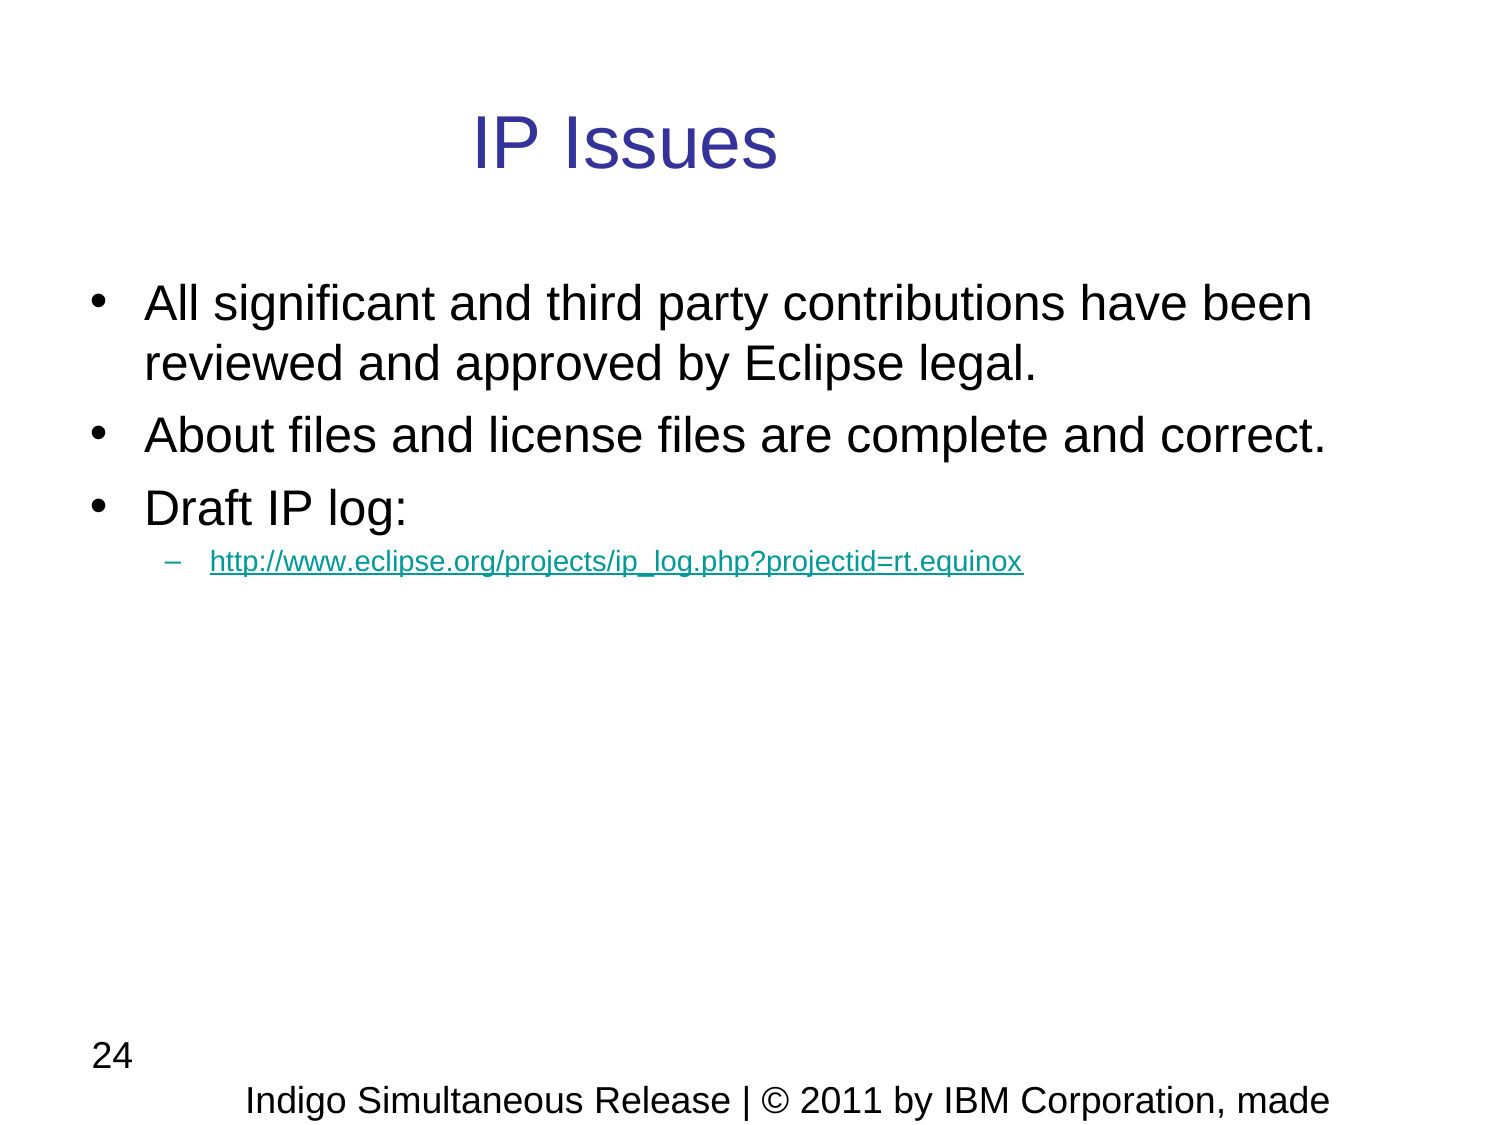

# IP Issues
All significant and third party contributions have been reviewed and approved by Eclipse legal.
About files and license files are complete and correct.
Draft IP log:
http://www.eclipse.org/projects/ip_log.php?projectid=rt.equinox
24